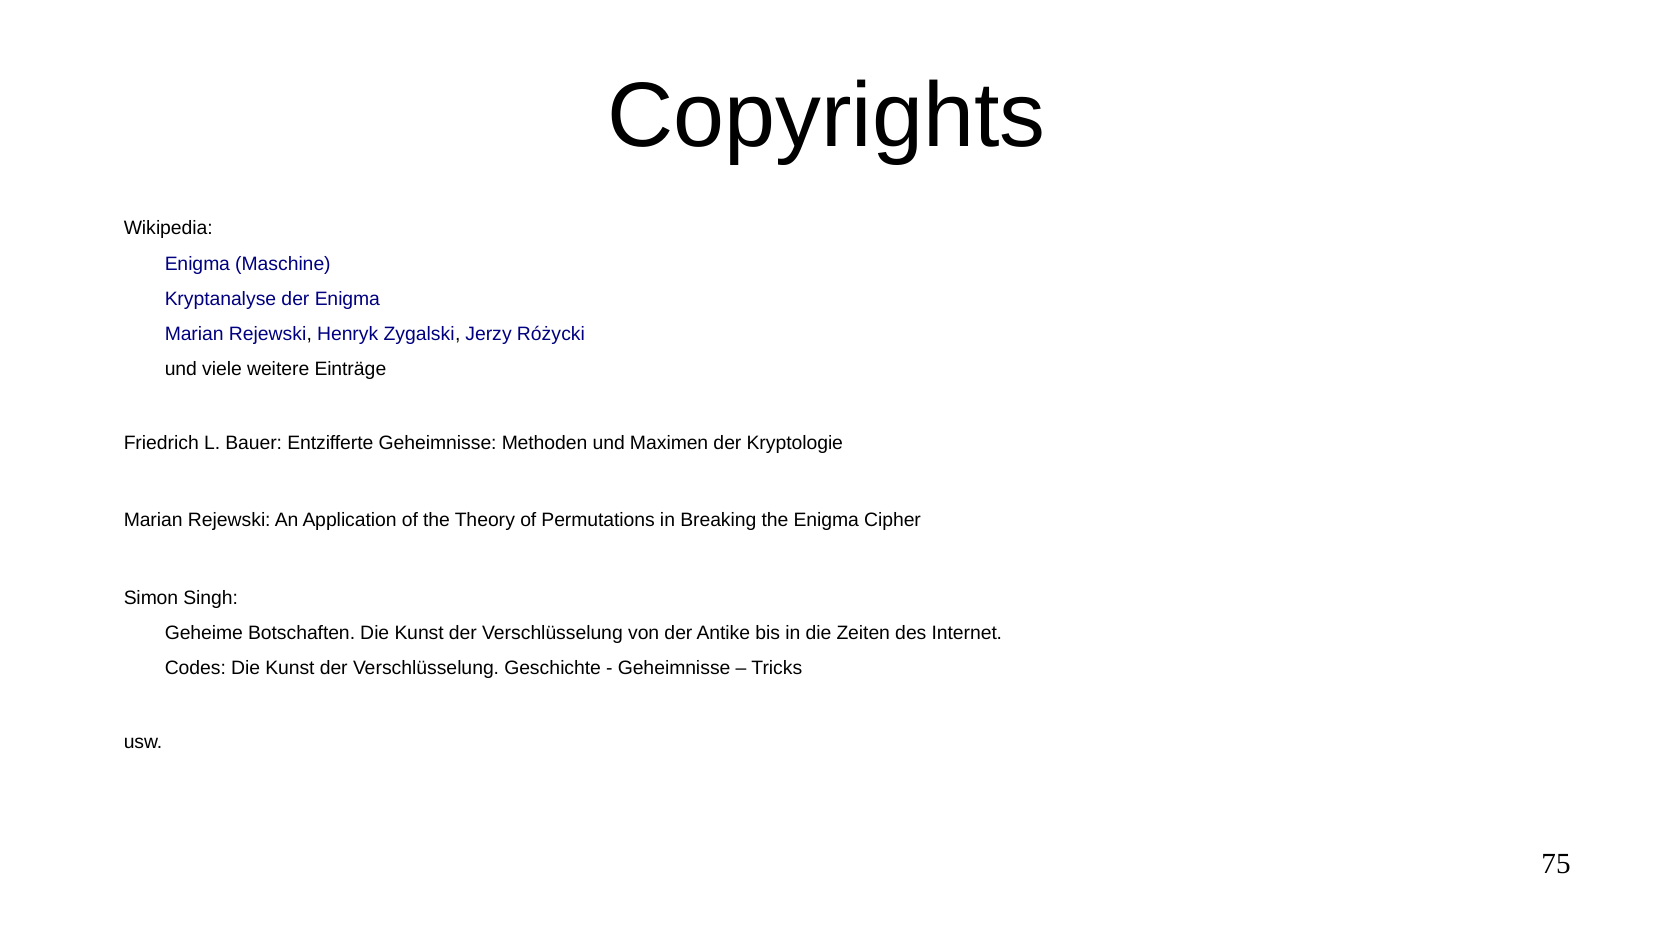

# Copyrights
Wikipedia:
Enigma (Maschine)
Kryptanalyse der Enigma
Marian Rejewski, Henryk Zygalski, Jerzy Różycki
und viele weitere Einträge
Friedrich L. Bauer: Entzifferte Geheimnisse: Methoden und Maximen der Kryptologie
Marian Rejewski: An Application of the Theory of Permutations in Breaking the Enigma Cipher
Simon Singh:
Geheime Botschaften. Die Kunst der Verschlüsselung von der Antike bis in die Zeiten des Internet.
Codes: Die Kunst der Verschlüsselung. Geschichte - Geheimnisse – Tricks
usw.
75